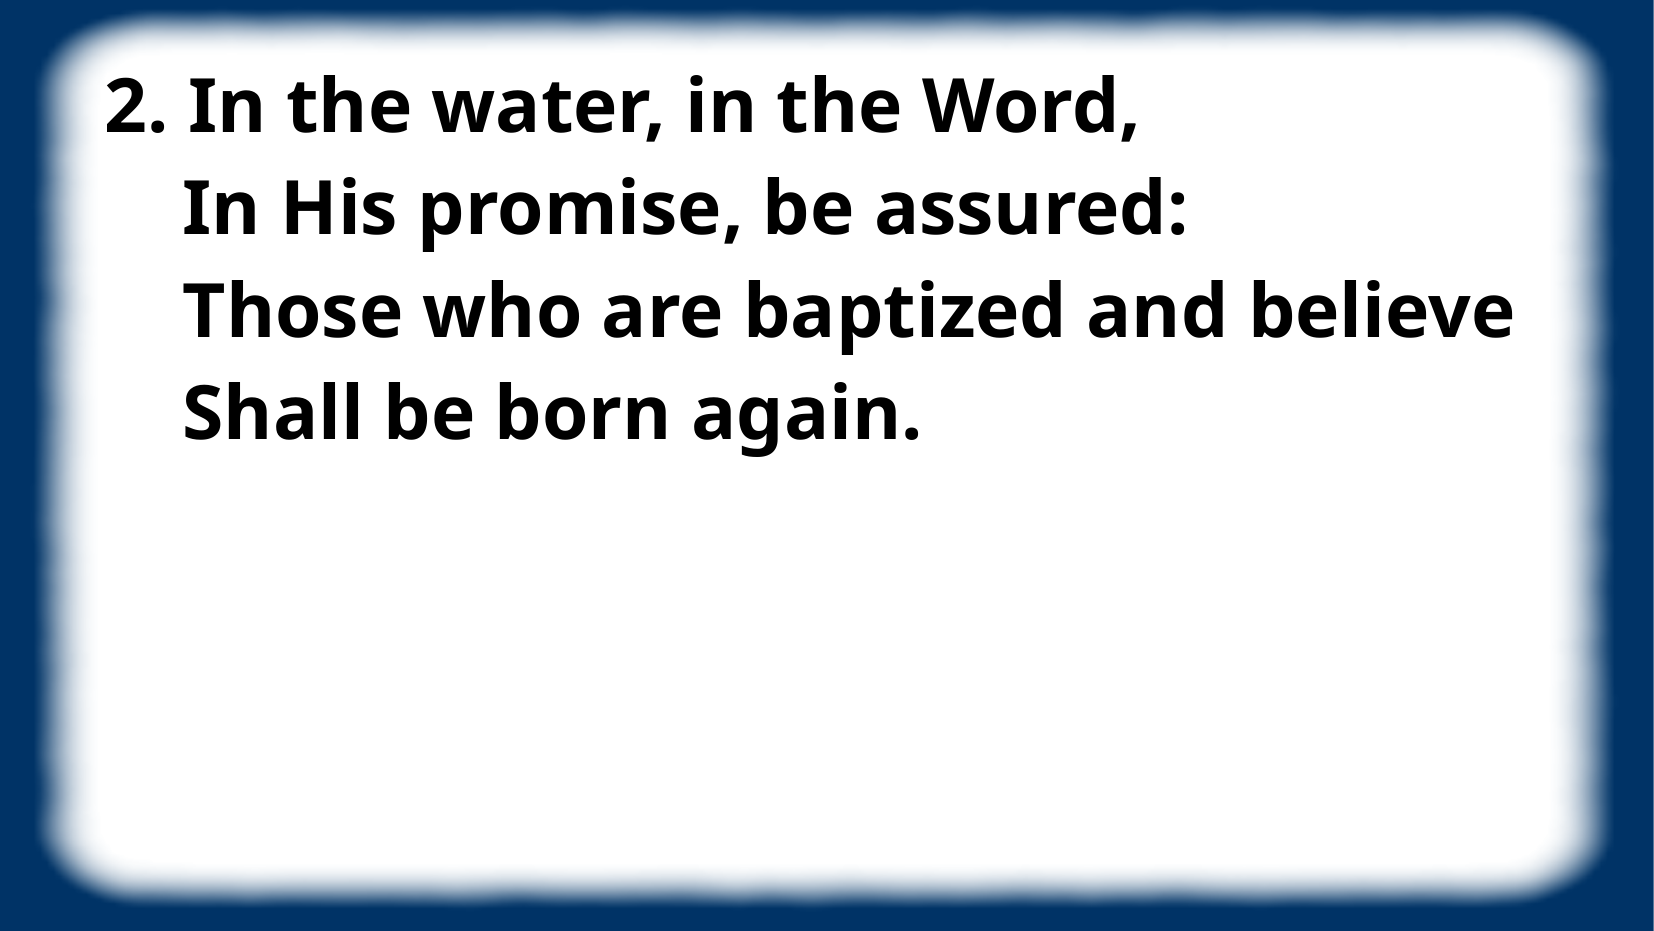

2. In the water, in the Word,
 In His promise, be assured:
 Those who are baptized and believe
 Shall be born again.